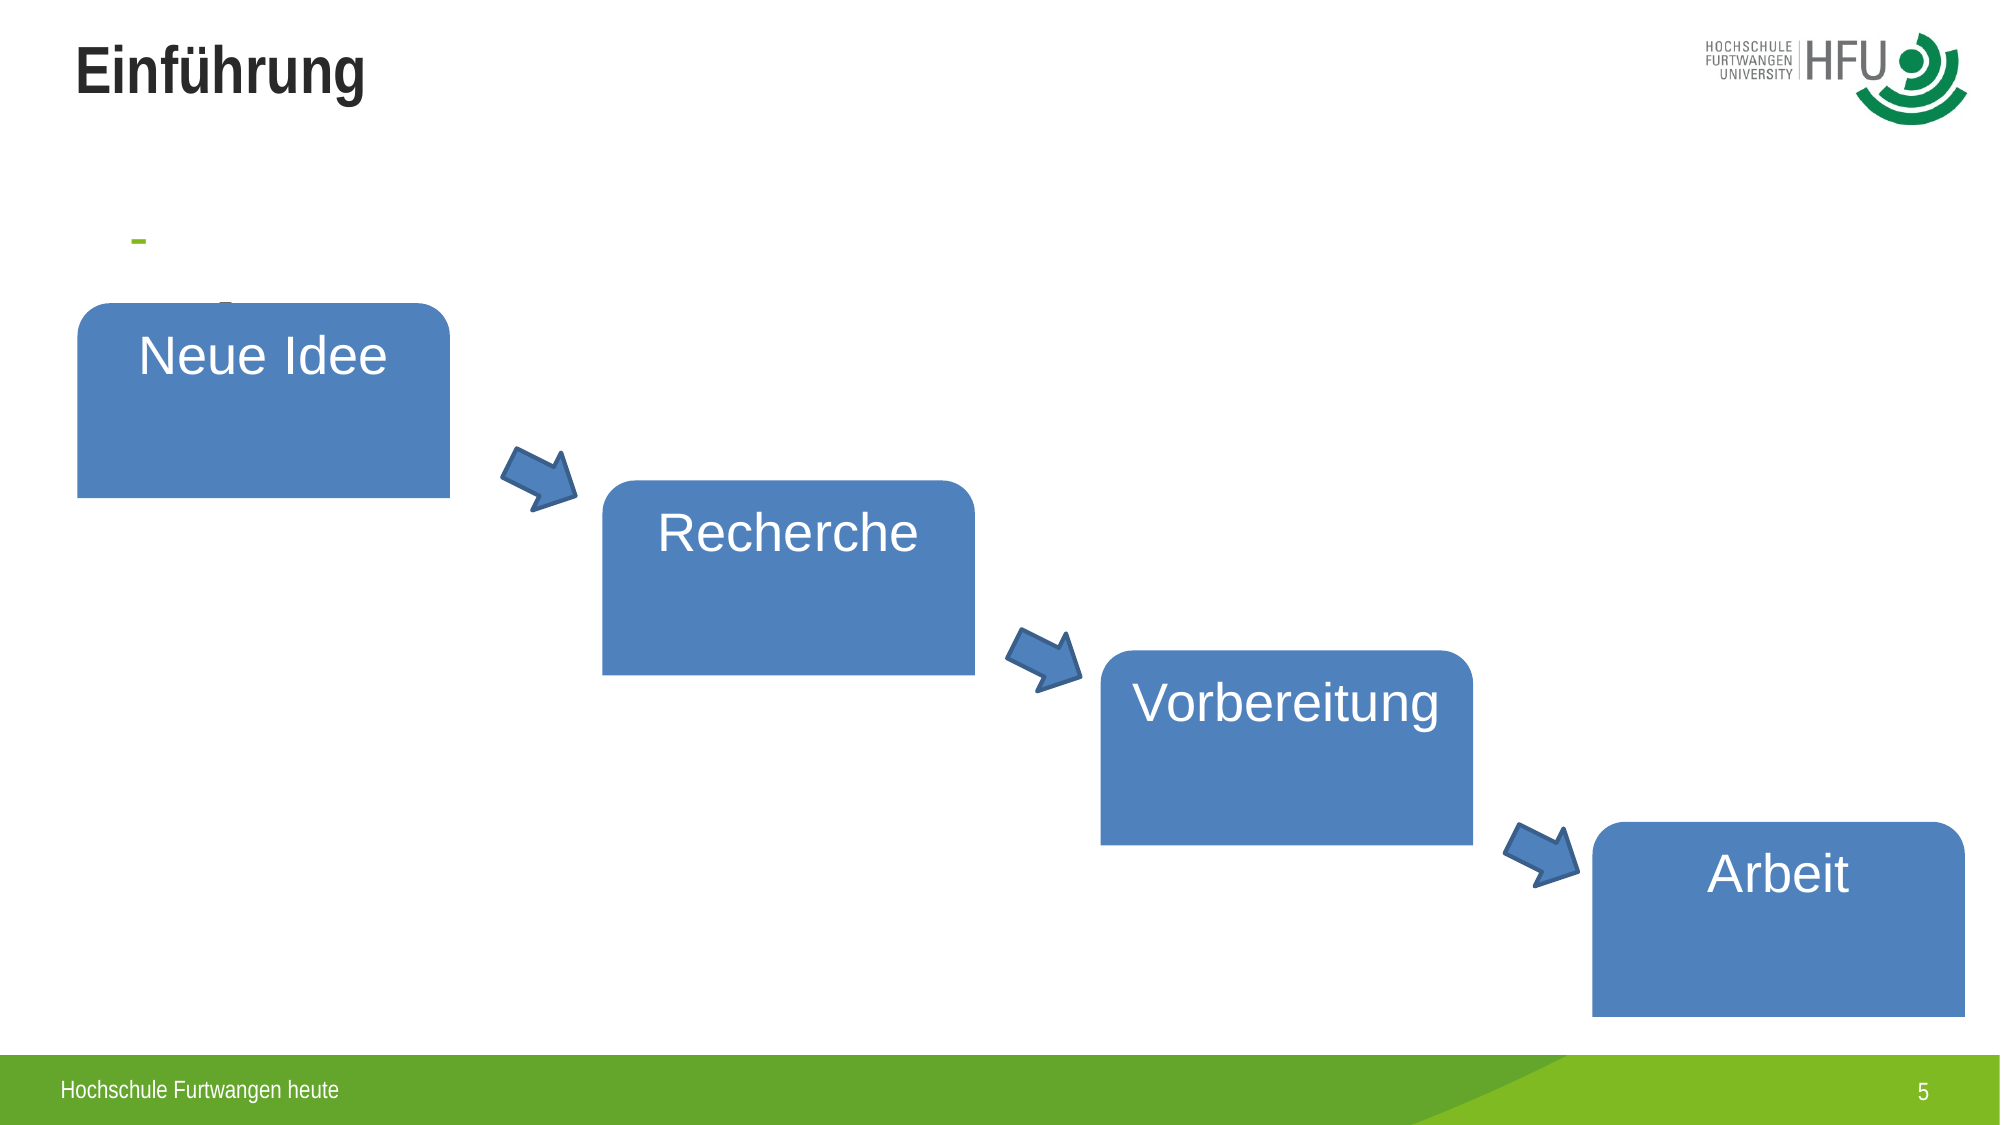

Einführung
Neue Idee
Recherche
Vorbereitung
Arbeit
Hochschule Furtwangen heute